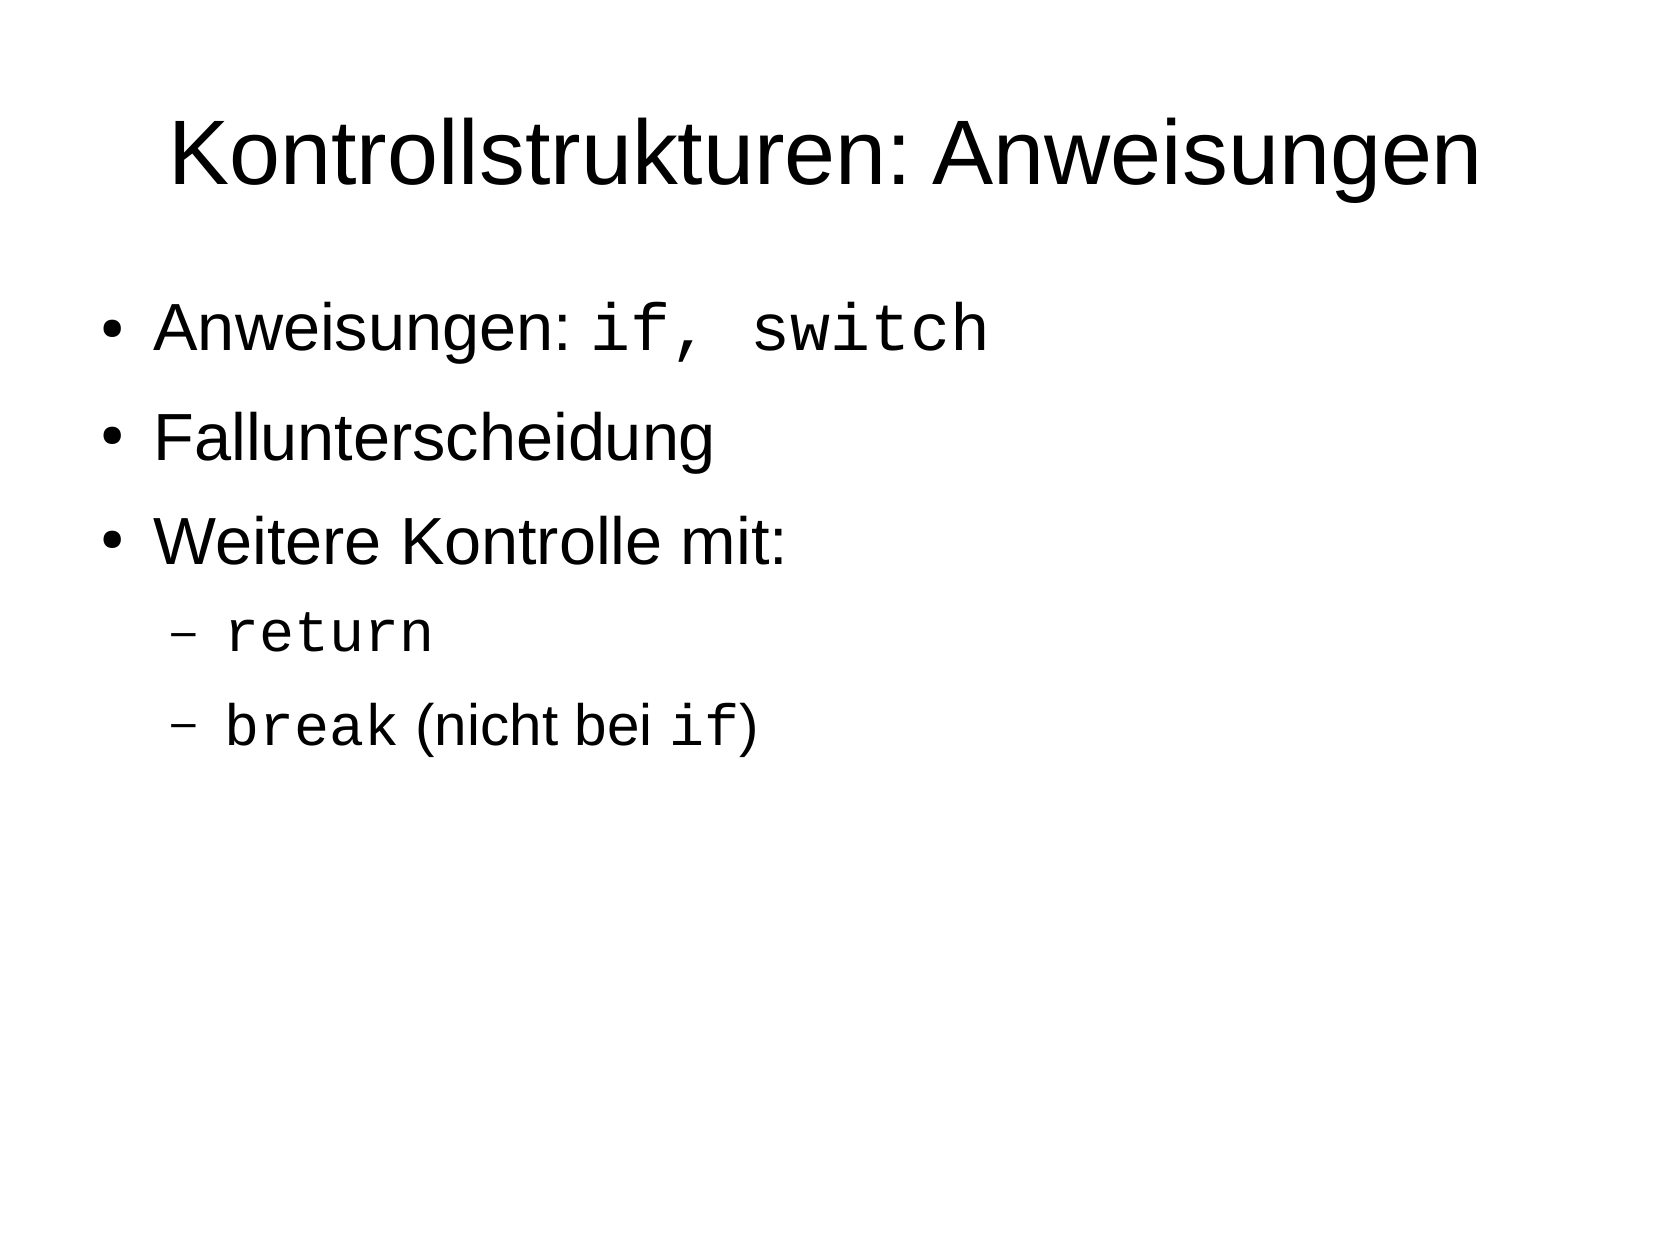

# Kontrollstrukturen: Anweisungen
Anweisungen: if, switch
Fallunterscheidung
Weitere Kontrolle mit:
return
break (nicht bei if)